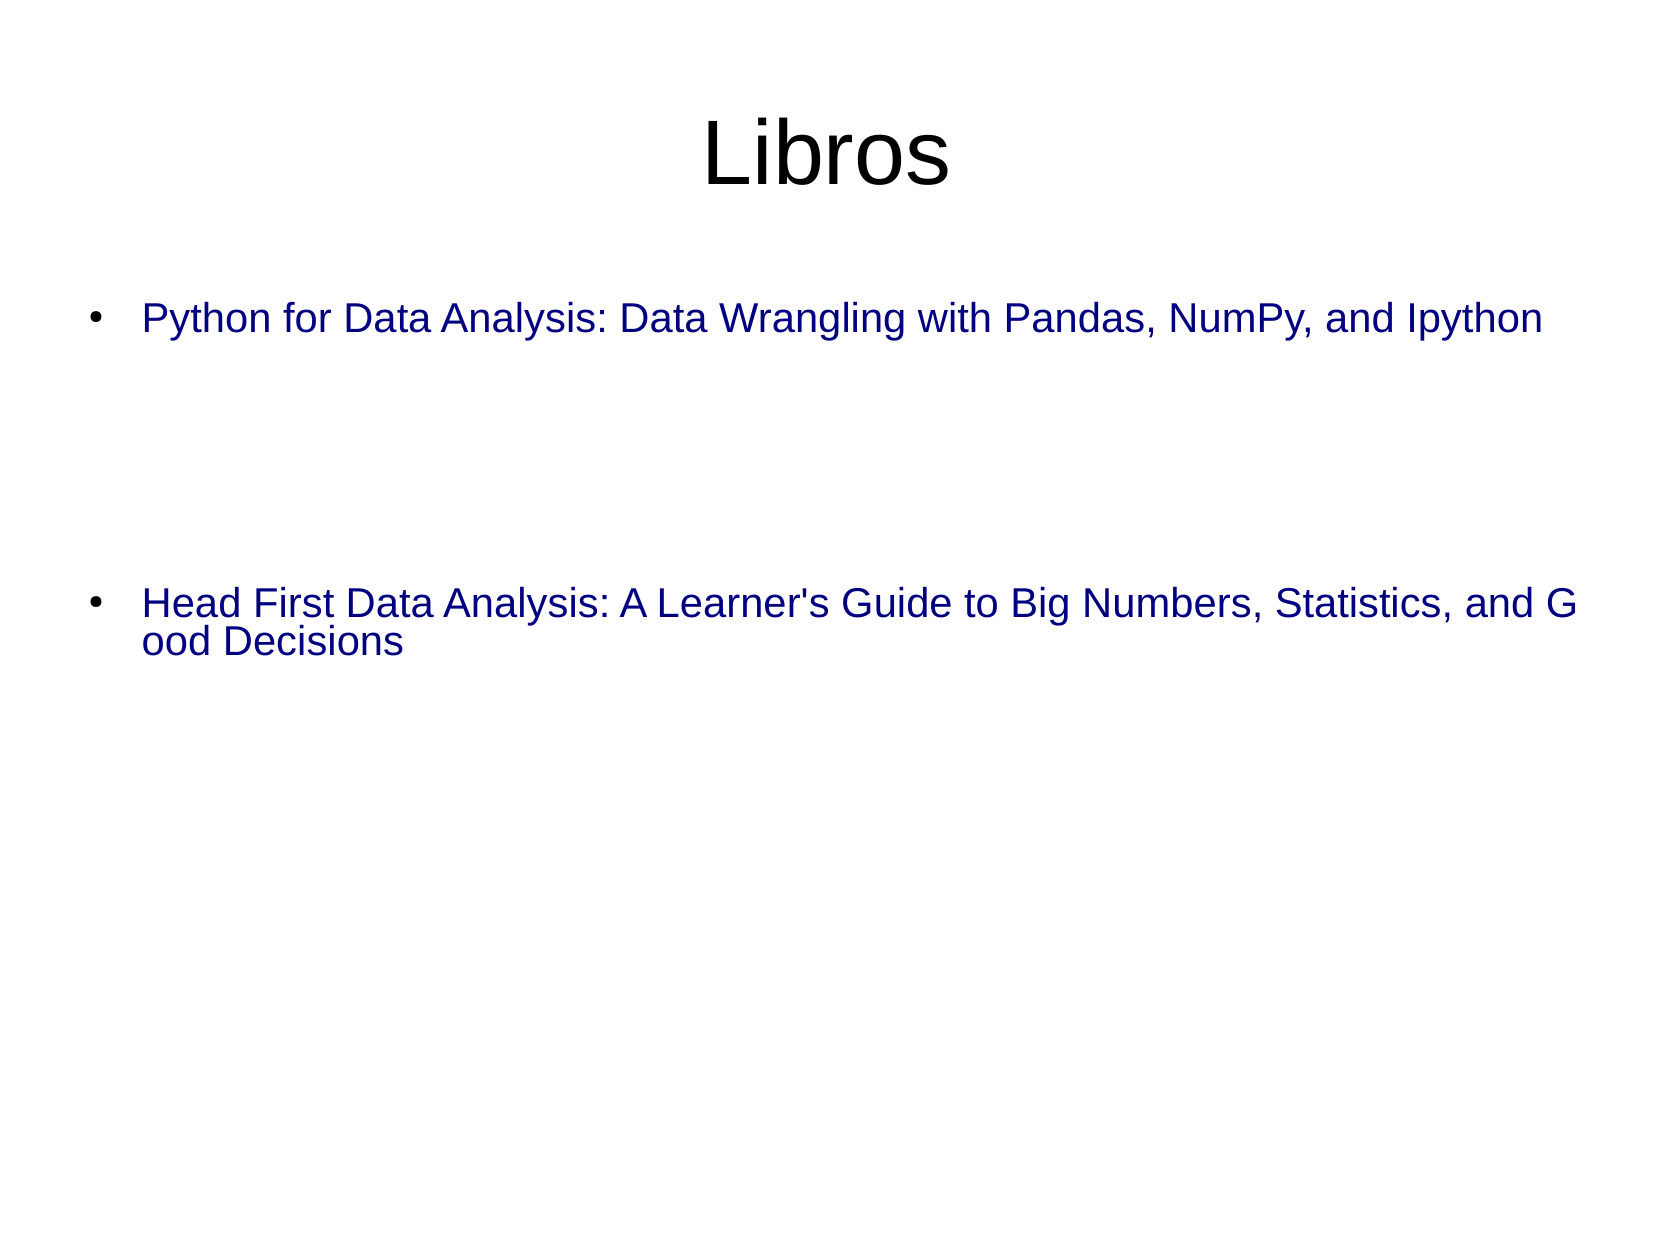

# Libros
Python for Data Analysis: Data Wrangling with Pandas, NumPy, and Ipython
Head First Data Analysis: A Learner's Guide to Big Numbers, Statistics, and Good Decisions